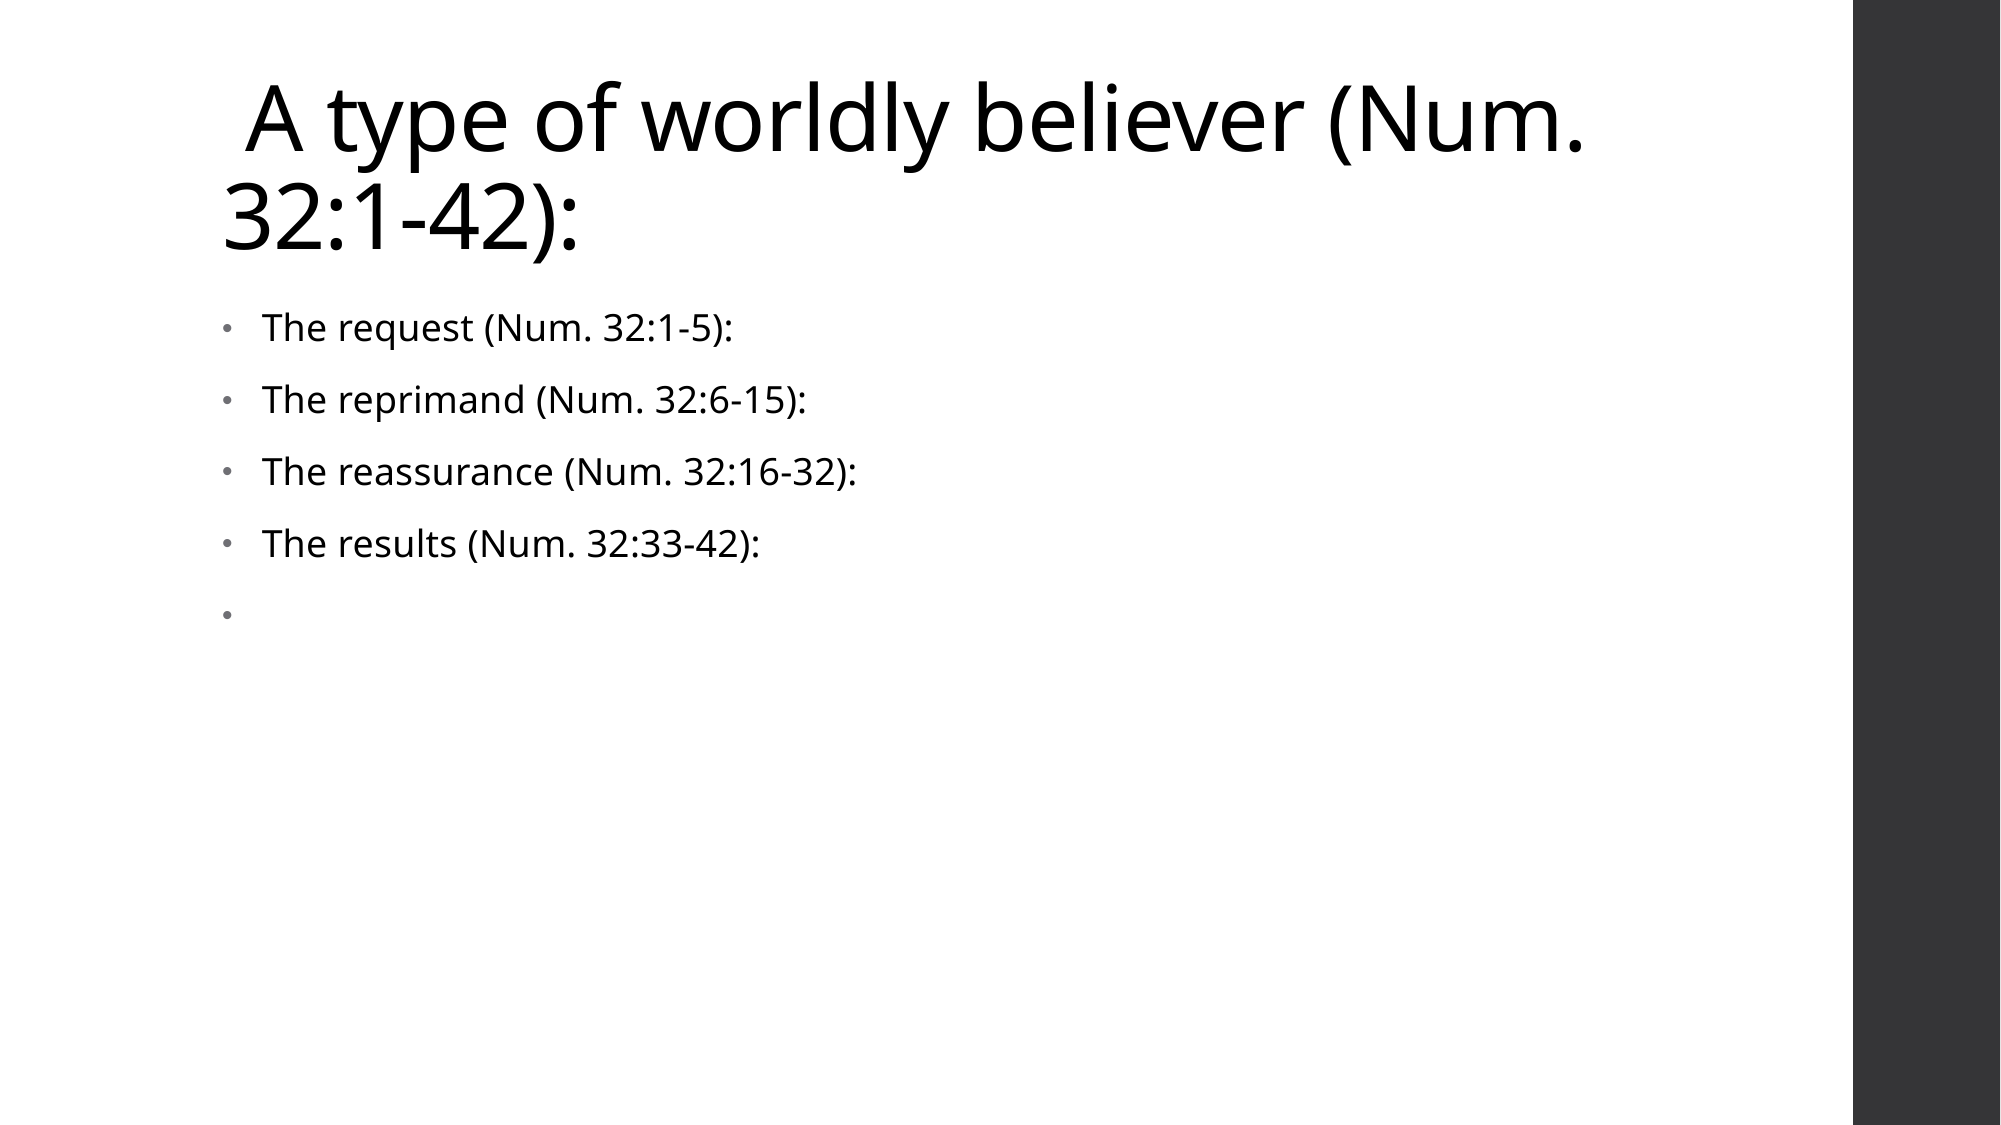

# A type of worldly believer (Num. 32:1-42):
 The request (Num. 32:1-5):
 The reprimand (Num. 32:6-15):
 The reassurance (Num. 32:16-32):
 The results (Num. 32:33-42):